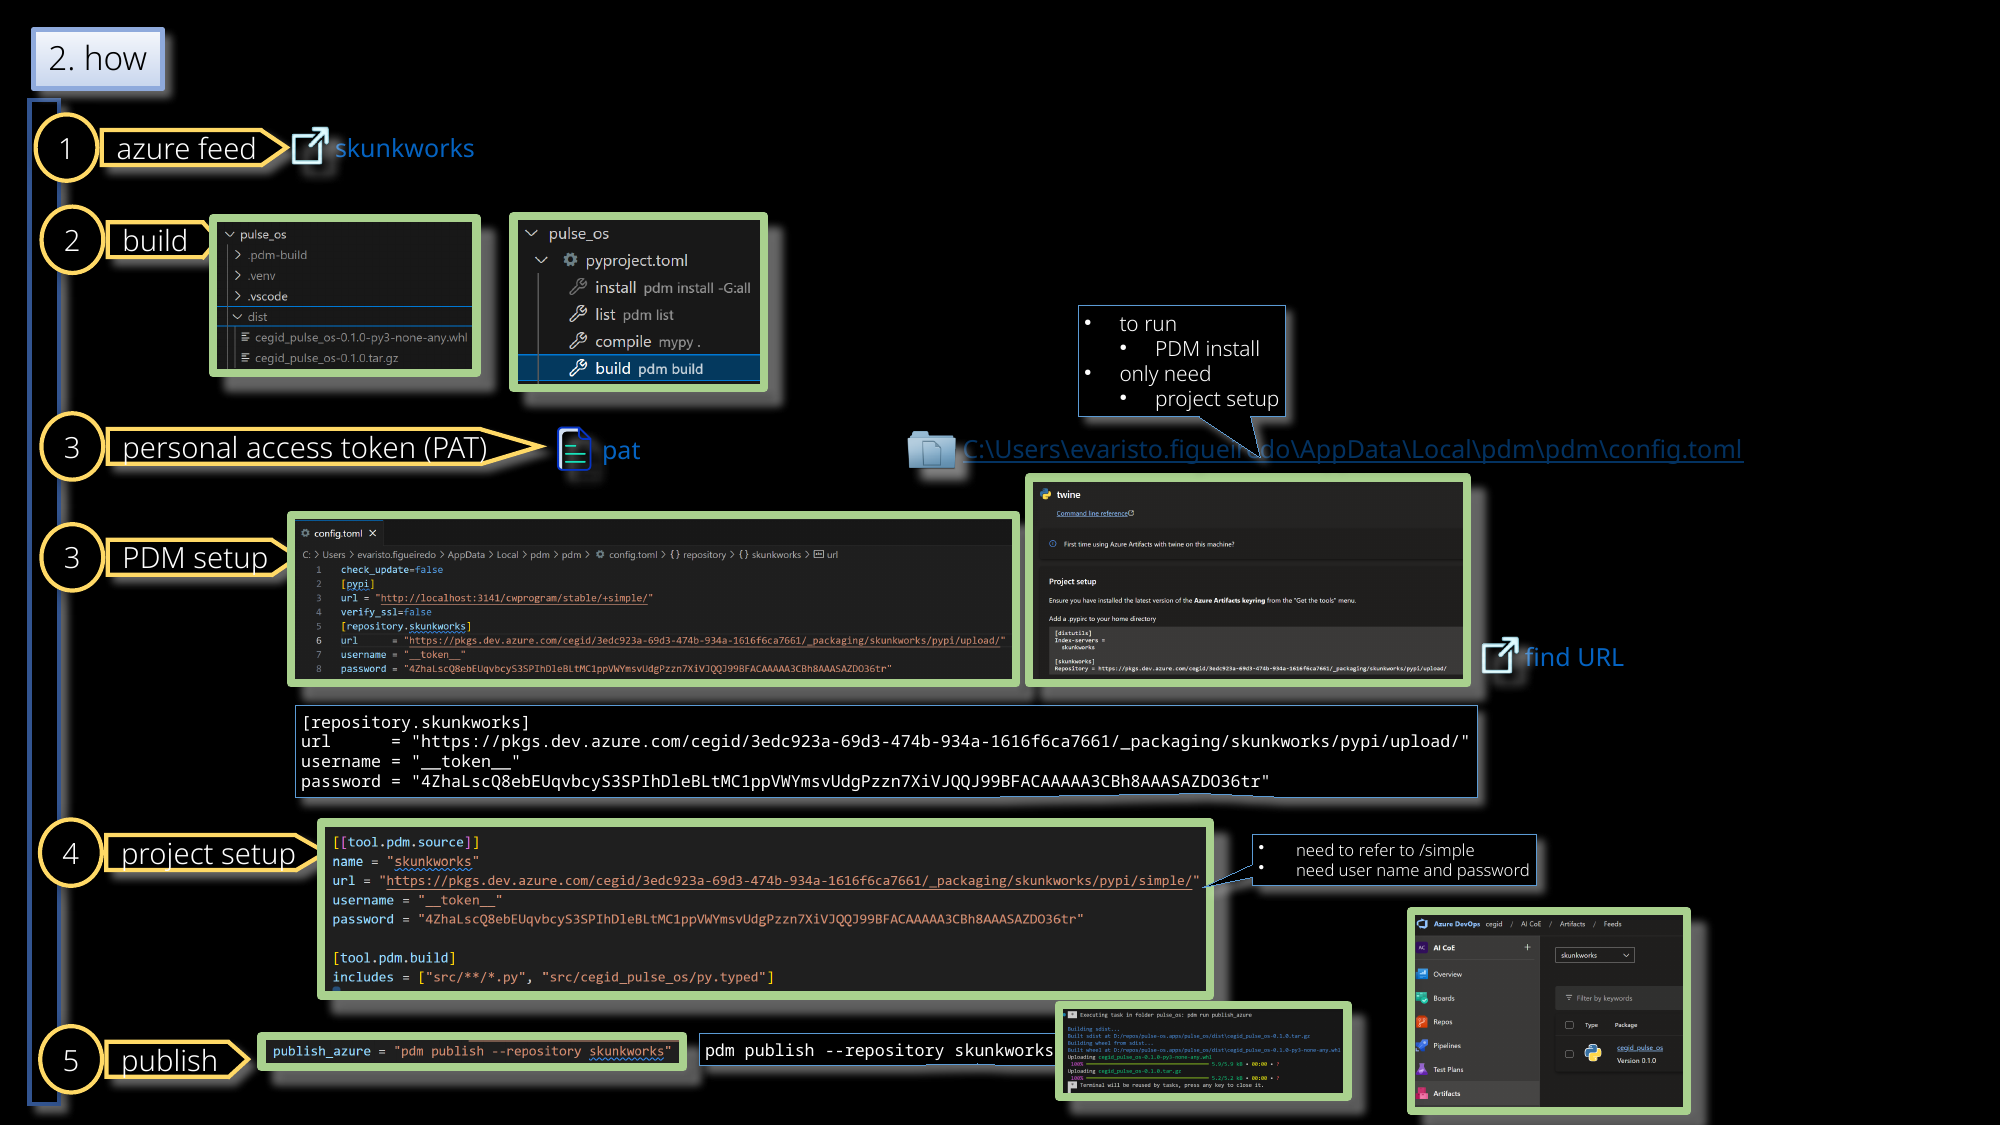

# 2. how
 1
skunkworks
azure feed
 2
build
to run
PDM install
only need
project setup
 3
C:\Users\evaristo.figueiredo\AppData\Local\pdm\pdm\config.toml
pat
personal access token (PAT)
 3
PDM setup
find URL
[repository.skunkworks]
url = "https://pkgs.dev.azure.com/cegid/3edc923a-69d3-474b-934a-1616f6ca7661/_packaging/skunkworks/pypi/upload/"
username = "__token__"
password = "4ZhaLscQ8ebEUqvbcyS3SPIhDleBLtMC1ppVWYmsvUdgPzzn7XiVJQQJ99BFACAAAAA3CBh8AAASAZDO36tr"
 4
need to refer to /simple
need user name and password
project setup
 5
pdm publish --repository skunkworks
publish